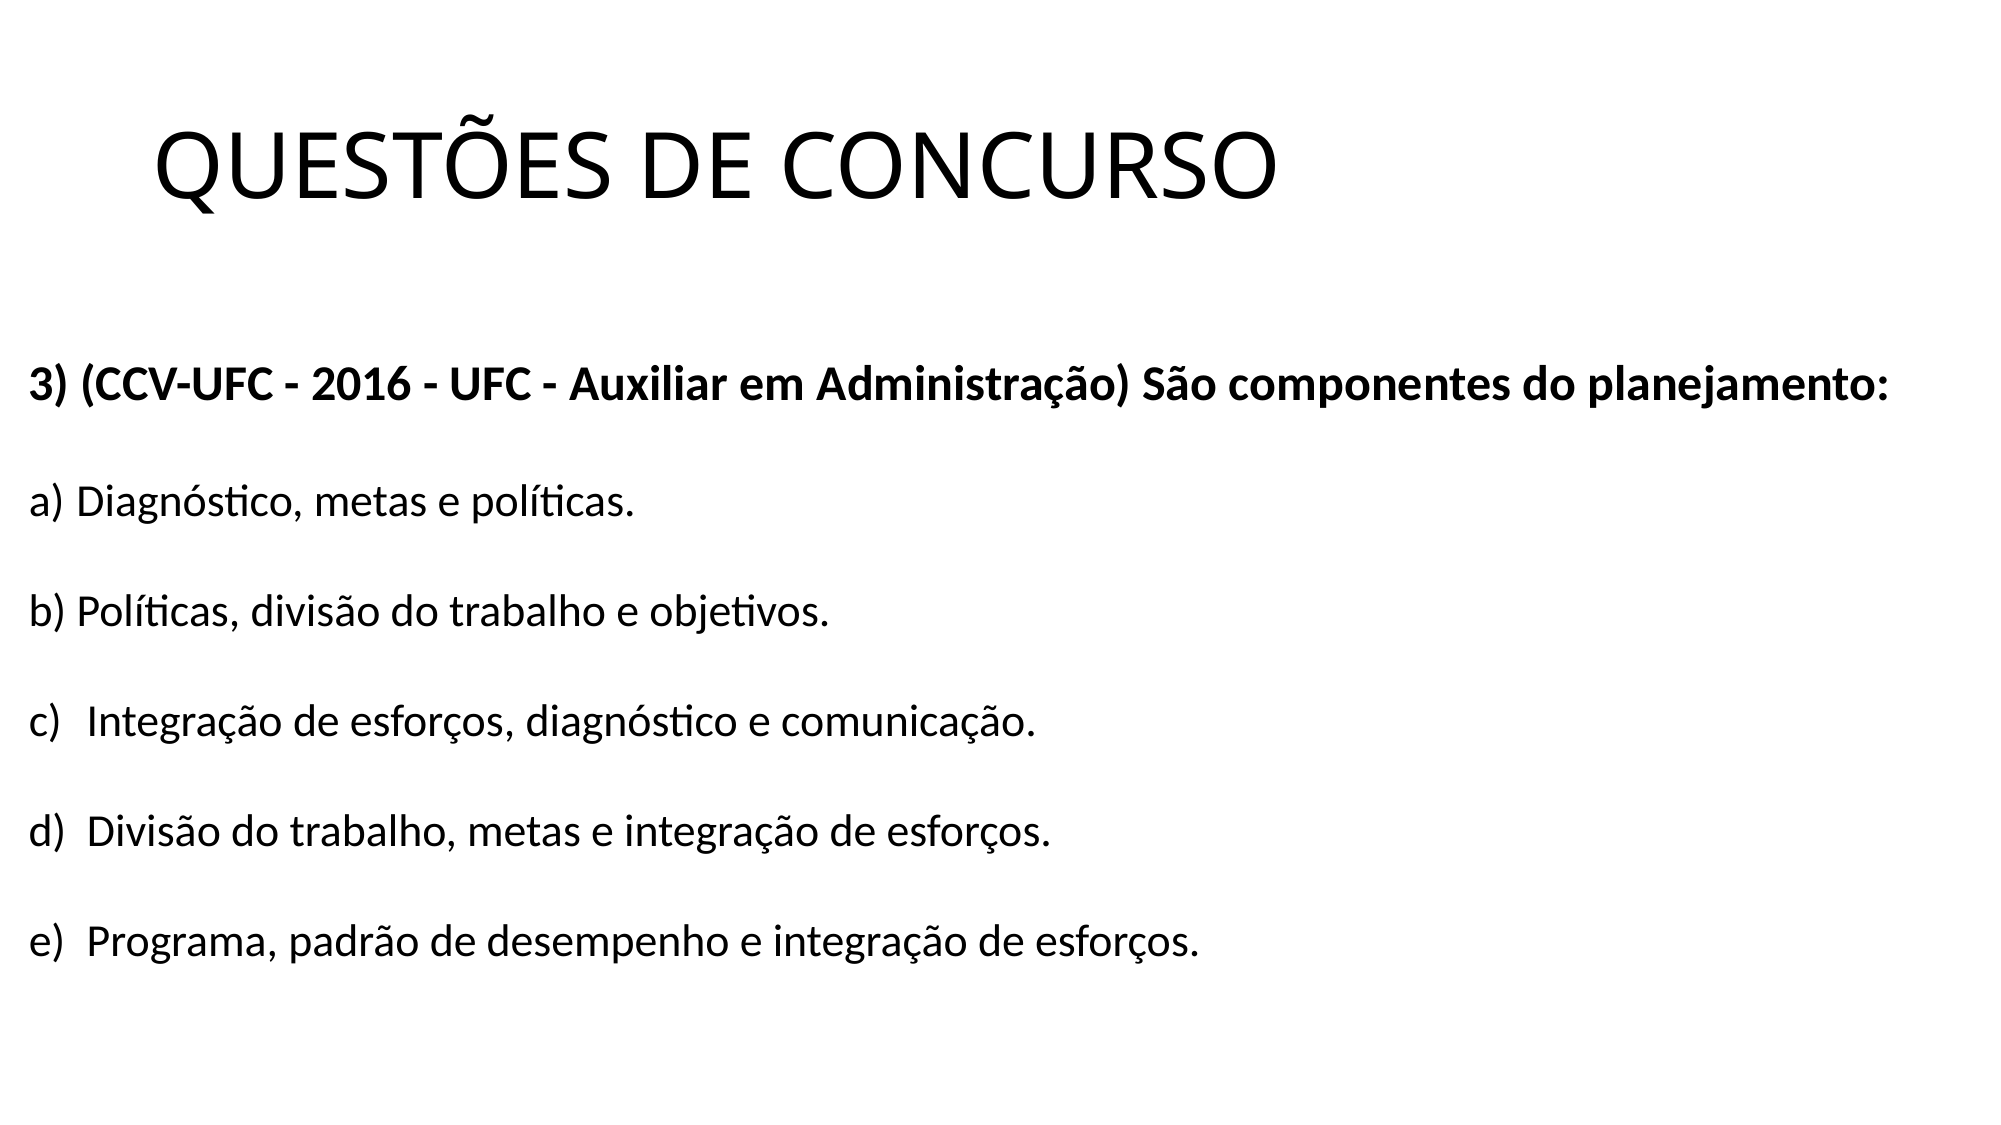

# QUESTÕES DE CONCURSO
3) (CCV-UFC - 2016 - UFC - Auxiliar em Administração) São componentes do planejamento:
 Diagnóstico, metas e políticas.
 Políticas, divisão do trabalho e objetivos.
 Integração de esforços, diagnóstico e comunicação.
 Divisão do trabalho, metas e integração de esforços.
 Programa, padrão de desempenho e integração de esforços.